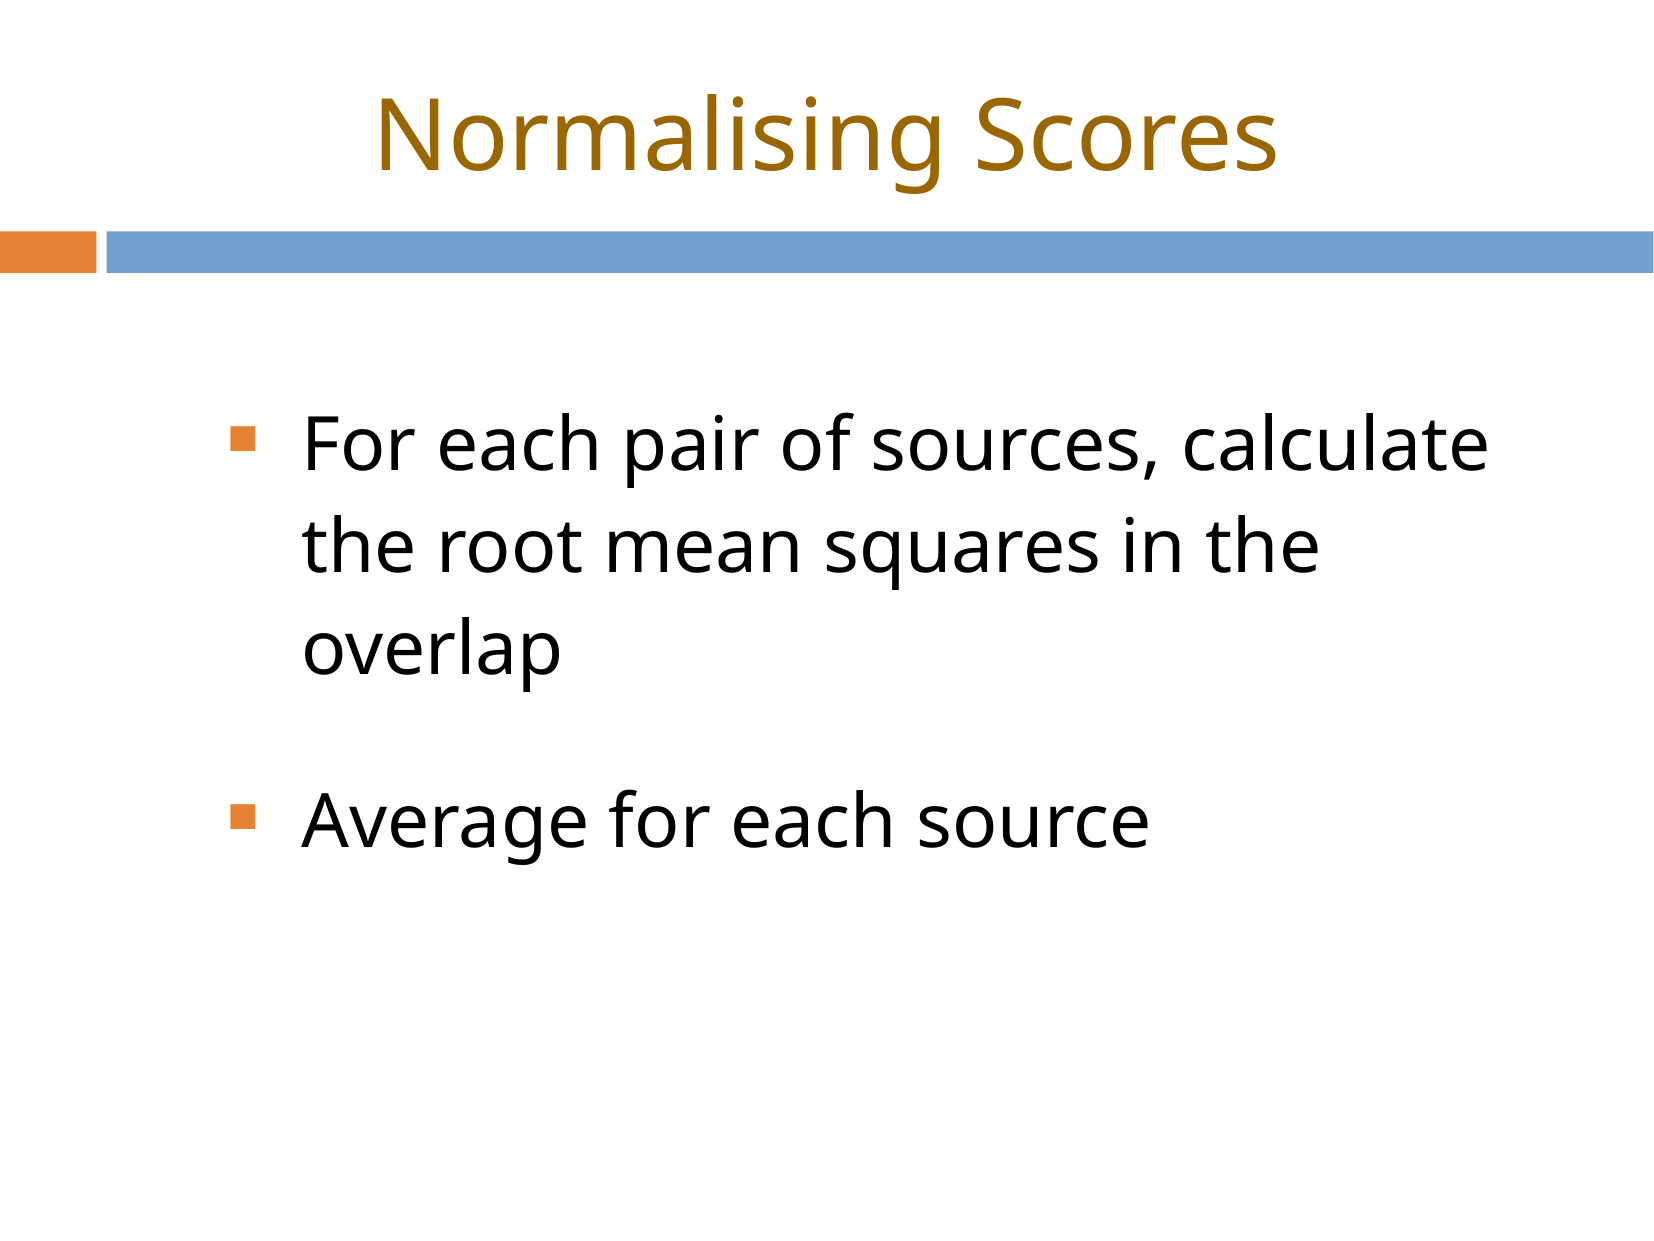

# Normalising Scores
For each pair of sources, calculate the root mean squares in the overlap
Average for each source